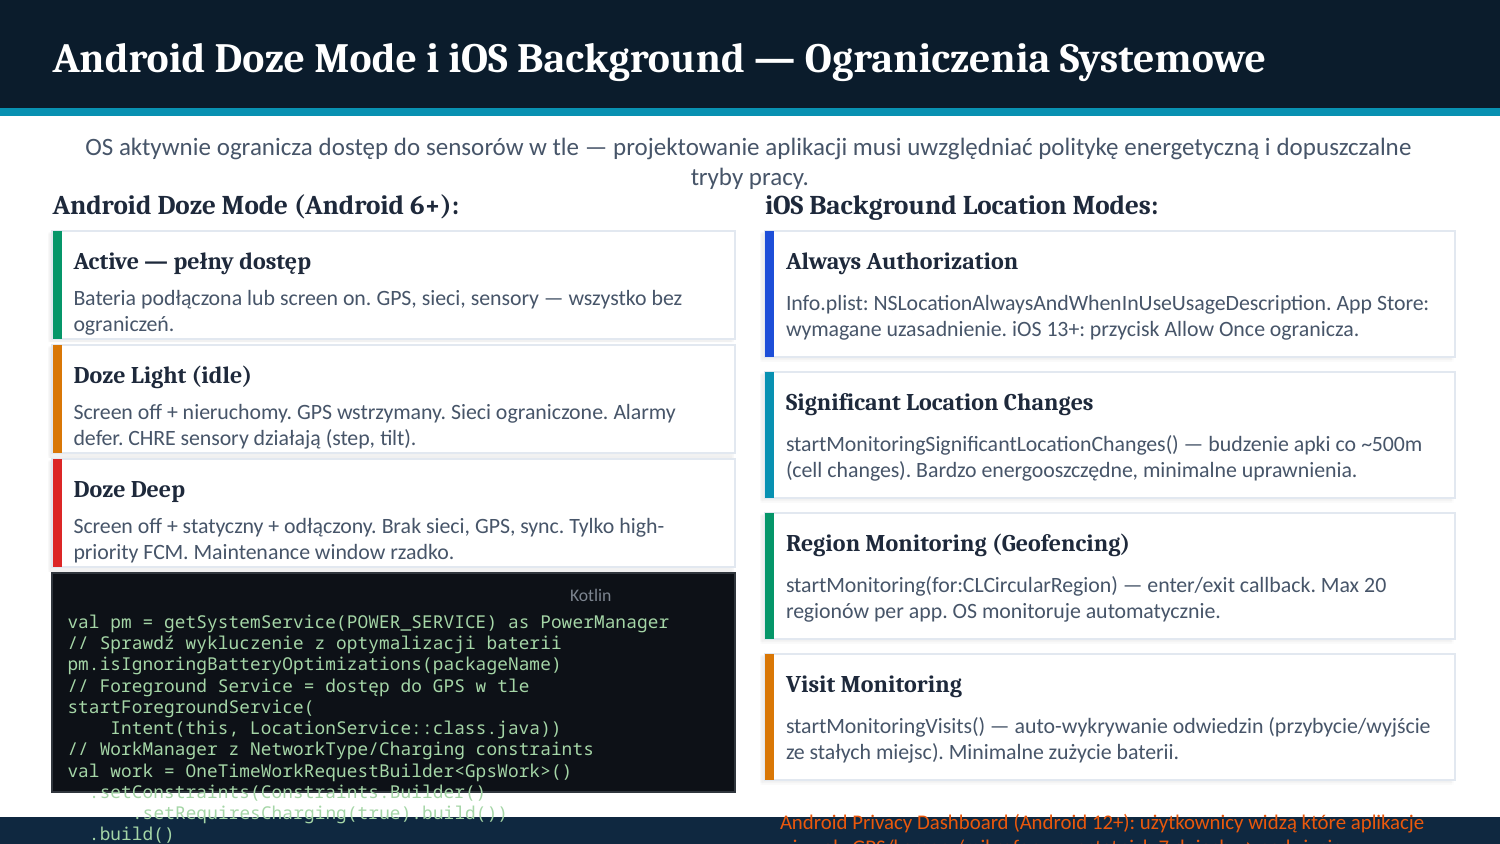

Android Doze Mode i iOS Background — Ograniczenia Systemowe
OS aktywnie ogranicza dostęp do sensorów w tle — projektowanie aplikacji musi uwzględniać politykę energetyczną i dopuszczalne tryby pracy.
Android Doze Mode (Android 6+):
iOS Background Location Modes:
Active — pełny dostęp
Always Authorization
Bateria podłączona lub screen on. GPS, sieci, sensory — wszystko bez ograniczeń.
Info.plist: NSLocationAlwaysAndWhenInUseUsageDescription. App Store: wymagane uzasadnienie. iOS 13+: przycisk Allow Once ogranicza.
Doze Light (idle)
Significant Location Changes
Screen off + nieruchomy. GPS wstrzymany. Sieci ograniczone. Alarmy defer. CHRE sensory działają (step, tilt).
startMonitoringSignificantLocationChanges() — budzenie apki co ~500m (cell changes). Bardzo energooszczędne, minimalne uprawnienia.
Doze Deep
Screen off + statyczny + odłączony. Brak sieci, GPS, sync. Tylko high-priority FCM. Maintenance window rzadko.
Region Monitoring (Geofencing)
startMonitoring(for:CLCircularRegion) — enter/exit callback. Max 20 regionów per app. OS monitoruje automatycznie.
Kotlin
val pm = getSystemService(POWER_SERVICE) as PowerManager
// Sprawdź wykluczenie z optymalizacji baterii
pm.isIgnoringBatteryOptimizations(packageName)
// Foreground Service = dostęp do GPS w tle
startForegroundService(
 Intent(this, LocationService::class.java))
// WorkManager z NetworkType/Charging constraints
val work = OneTimeWorkRequestBuilder<GpsWork>()
 .setConstraints(Constraints.Builder()
 .setRequiresCharging(true).build())
 .build()
Visit Monitoring
startMonitoringVisits() — auto-wykrywanie odwiedzin (przybycie/wyjście ze stałych miejsc). Minimalne zużycie baterii.
Android Privacy Dashboard (Android 12+): użytkownicy widzą które aplikacje używały GPS/kamery/mikrofonu w ostatnich 7 dniach → nadużycie = odinstalowanie.